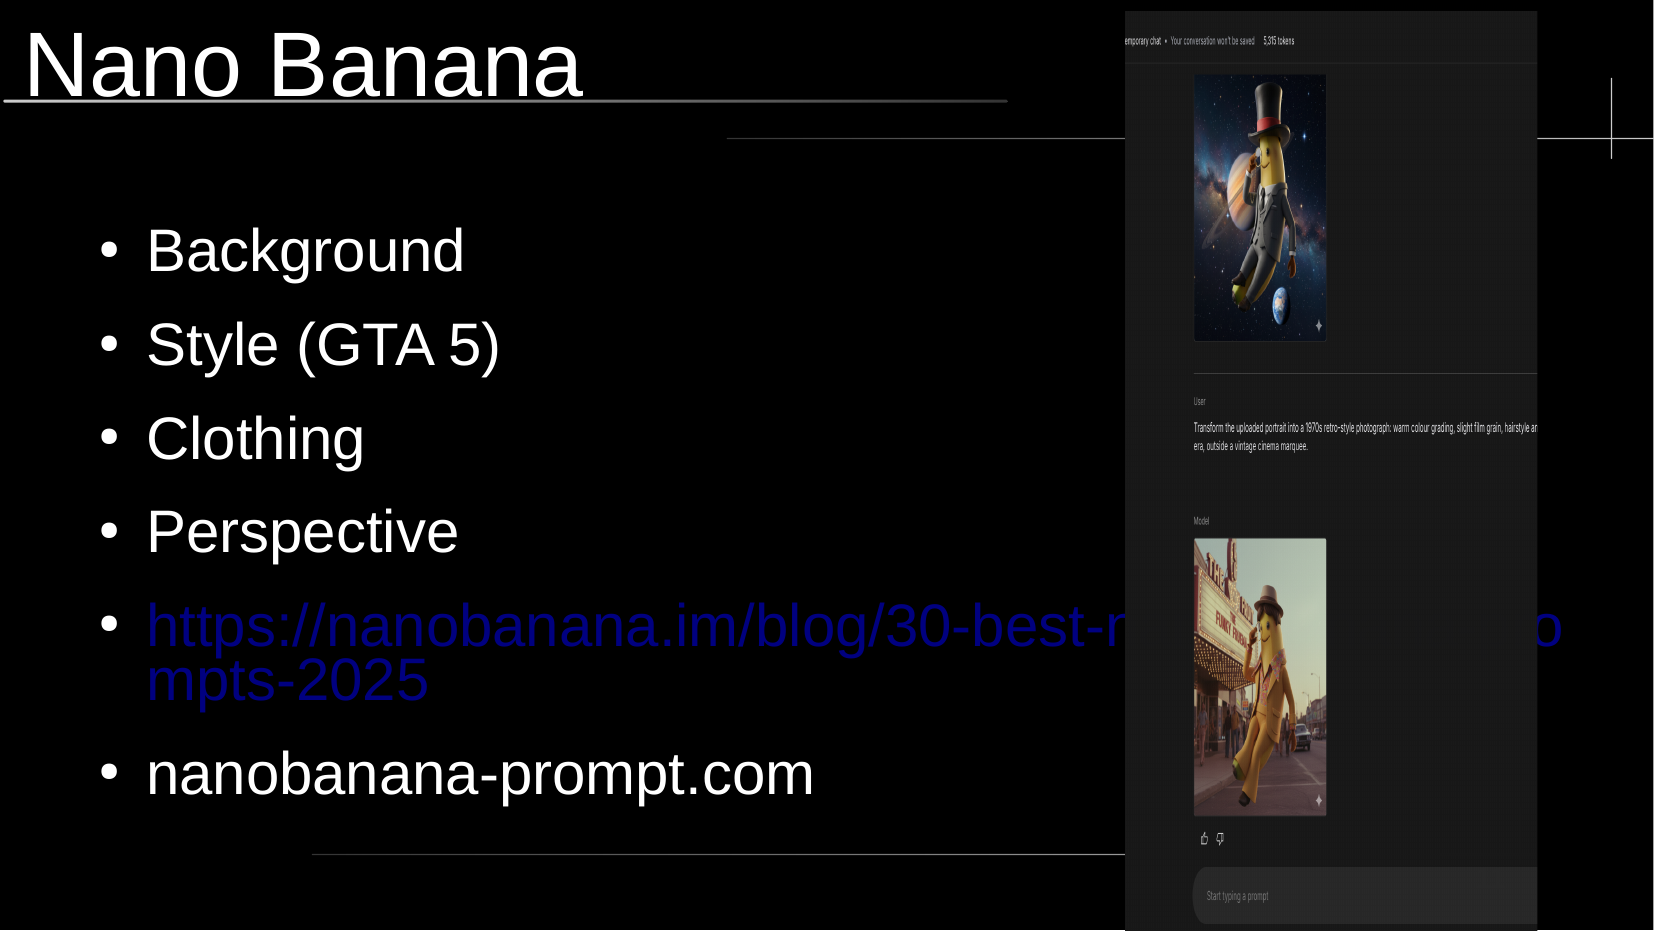

# Nano Banana
Background
Style (GTA 5)
Clothing
Perspective
https://nanobanana.im/blog/30-best-nano-banana-prompts-2025
nanobanana-prompt.com
11